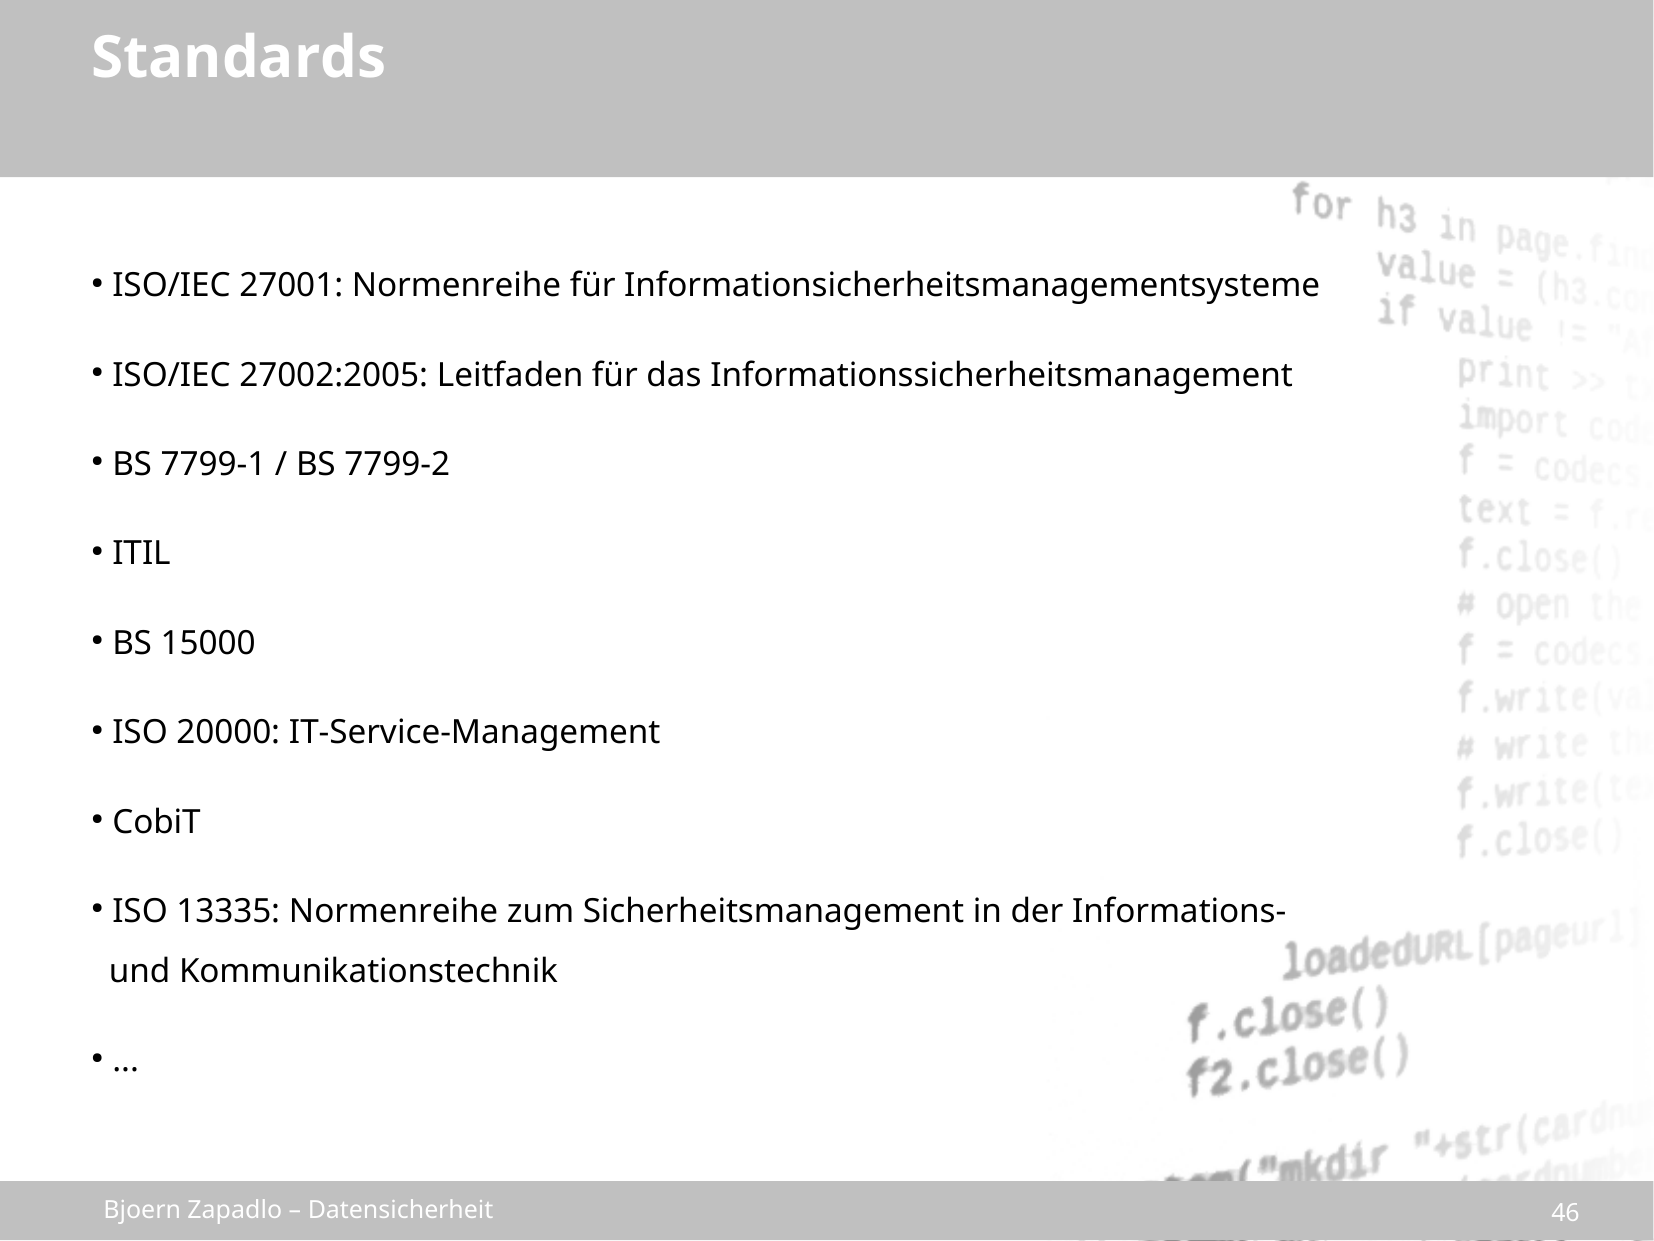

Standards
 ISO/IEC 27001: Normenreihe für Informationsicherheitsmanagementsysteme
 ISO/IEC 27002:2005: Leitfaden für das Informationssicherheitsmanagement
 BS 7799-1 / BS 7799-2
 ITIL
 BS 15000
 ISO 20000: IT-Service-Management
 CobiT
 ISO 13335: Normenreihe zum Sicherheitsmanagement in der Informations-
 und Kommunikationstechnik
 ...